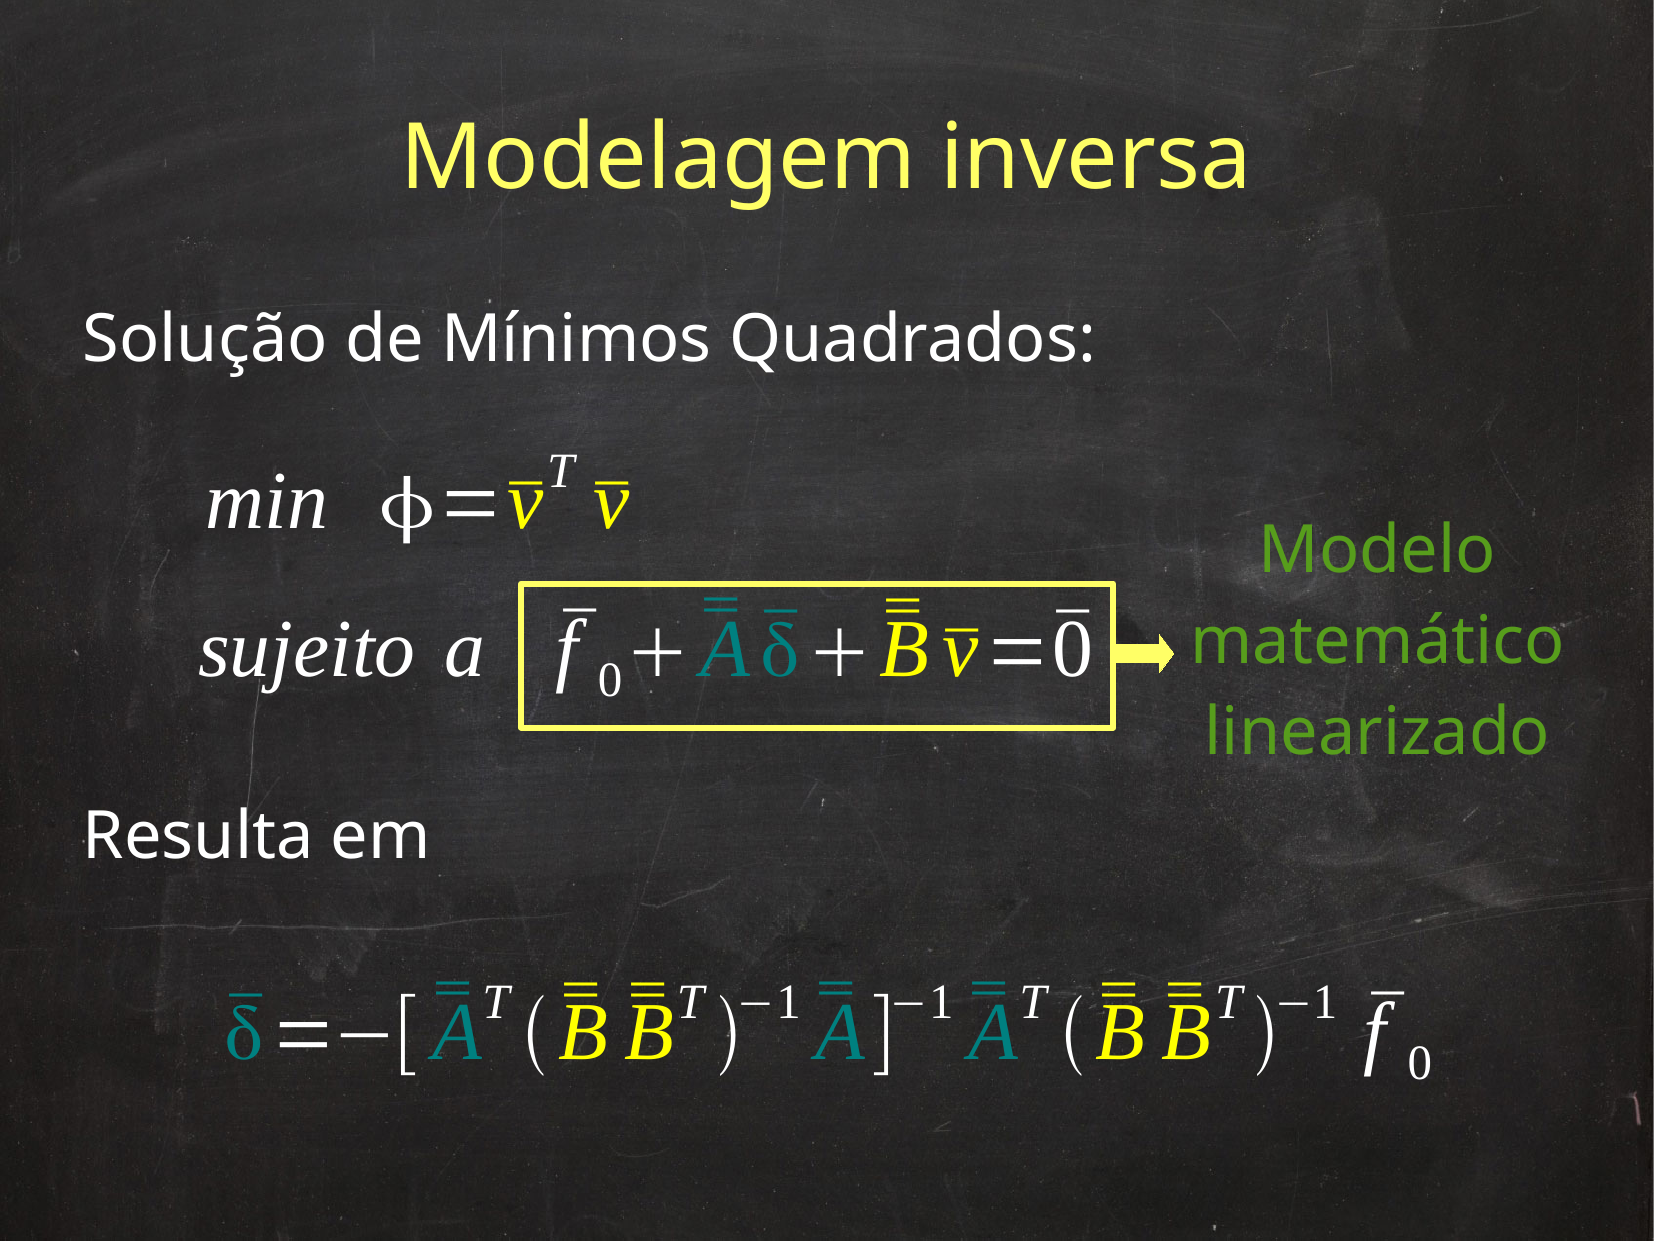

# Modelagem inversa
Solução de Mínimos Quadrados:
Modelo matemático linearizado
Resulta em